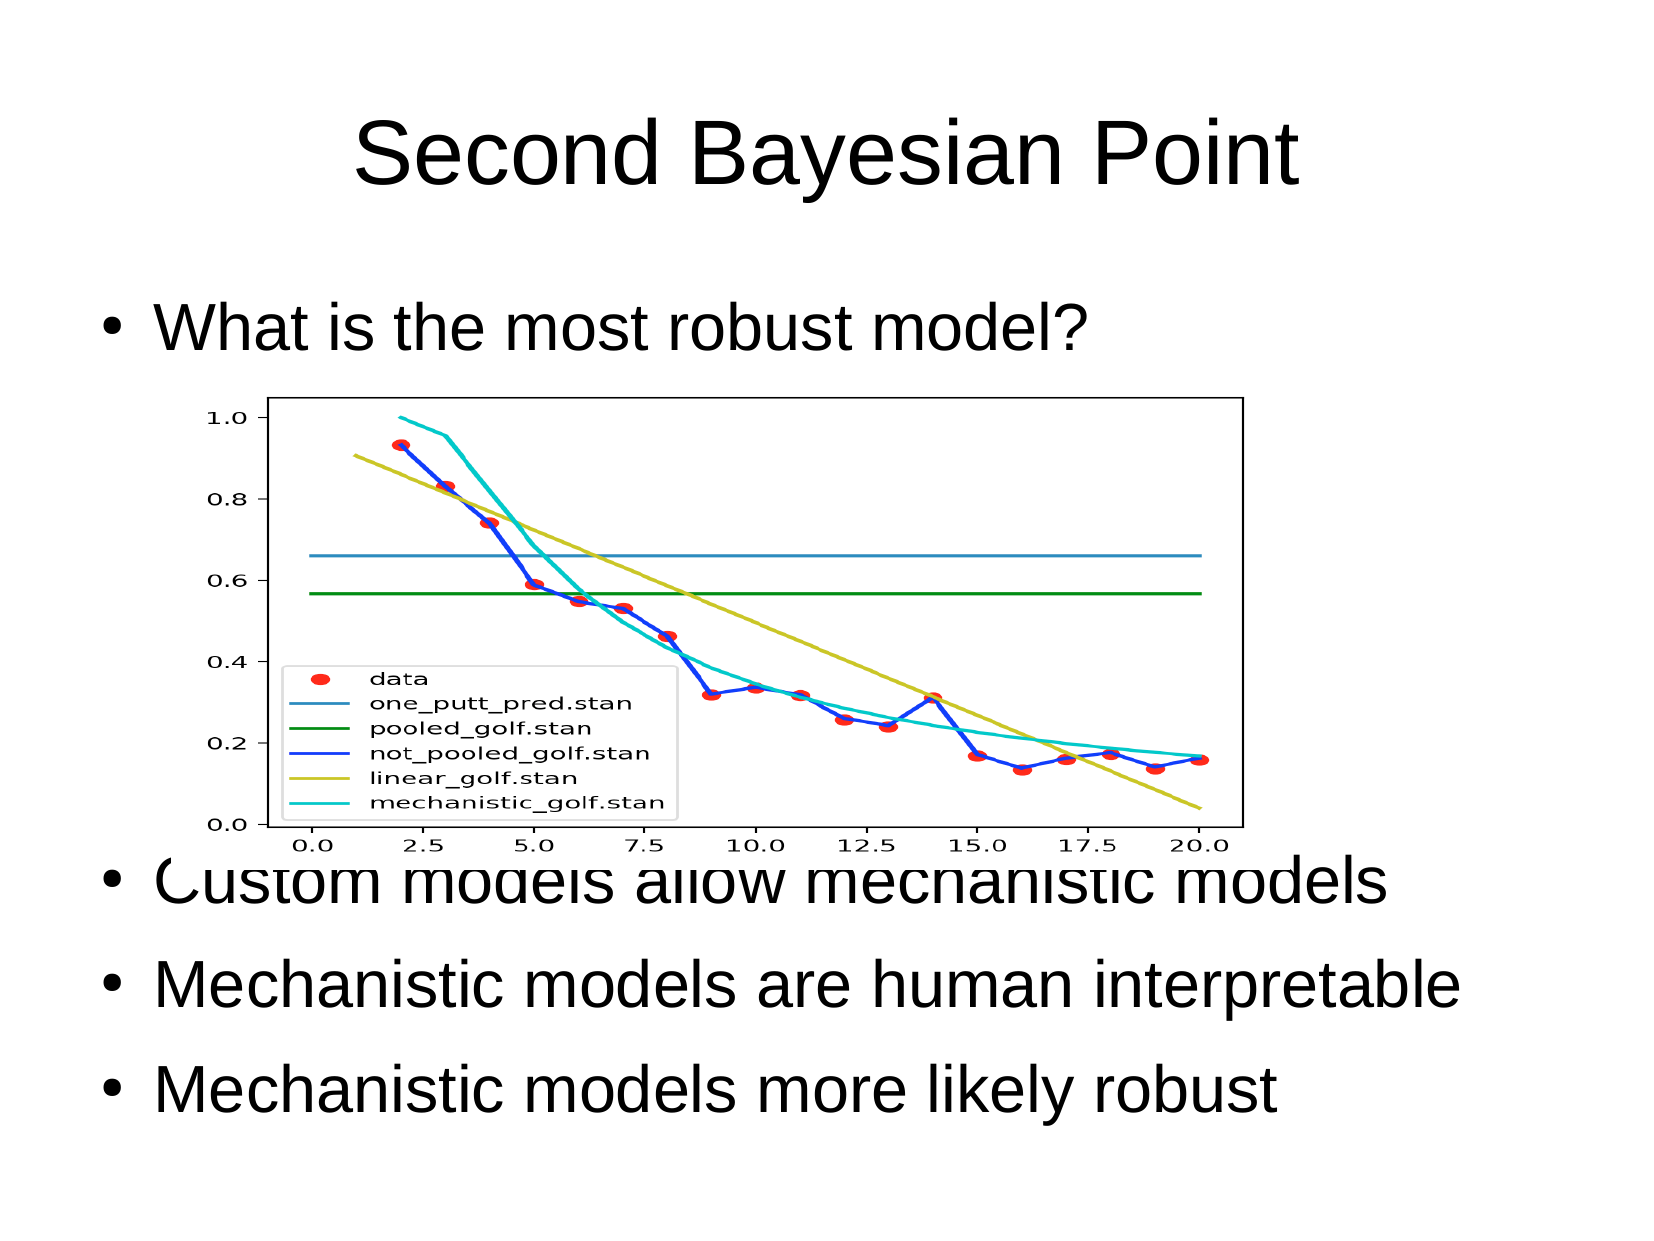

# Second Bayesian Point
What is the most robust model?
Custom models allow mechanistic models
Mechanistic models are human interpretable
Mechanistic models more likely robust